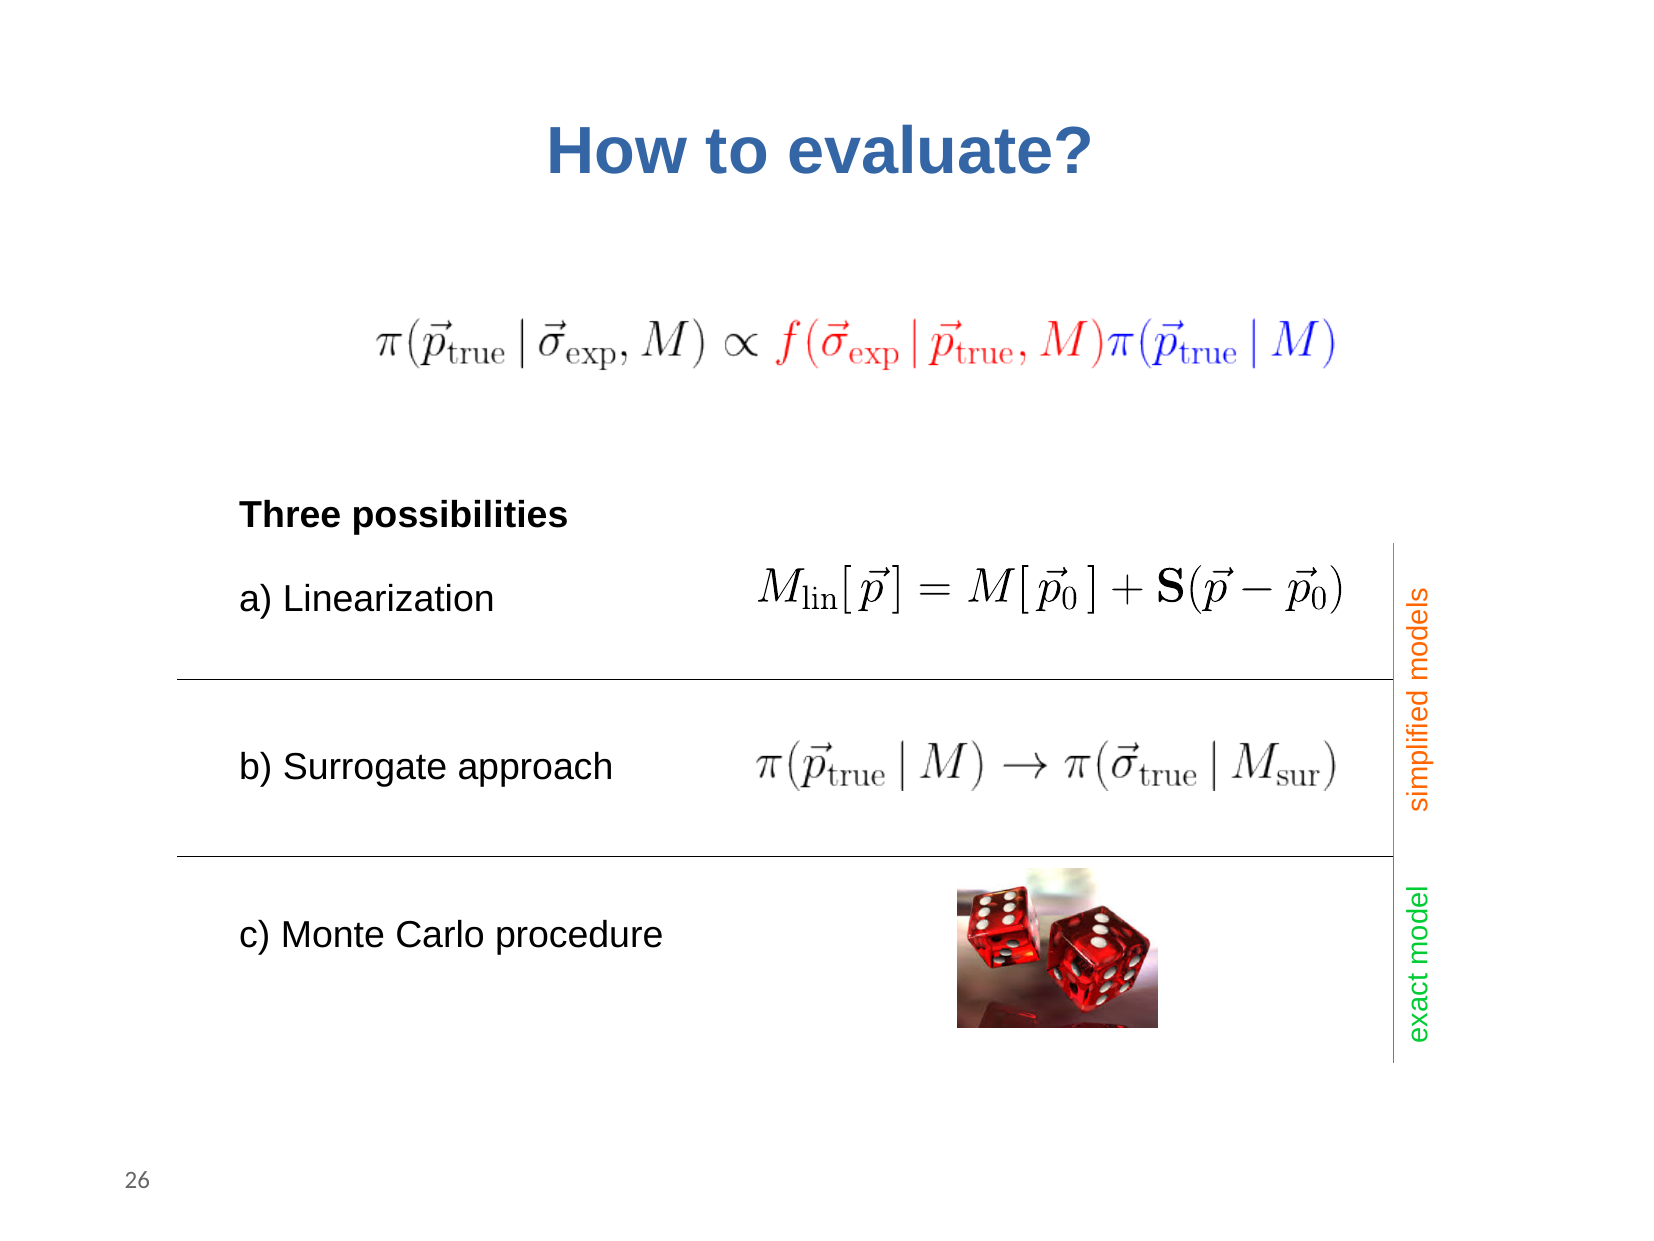

# How to evaluate?
Three possibilities
a) Linearization
b) Surrogate approach
c) Monte Carlo procedure
simplified models
exact model
26